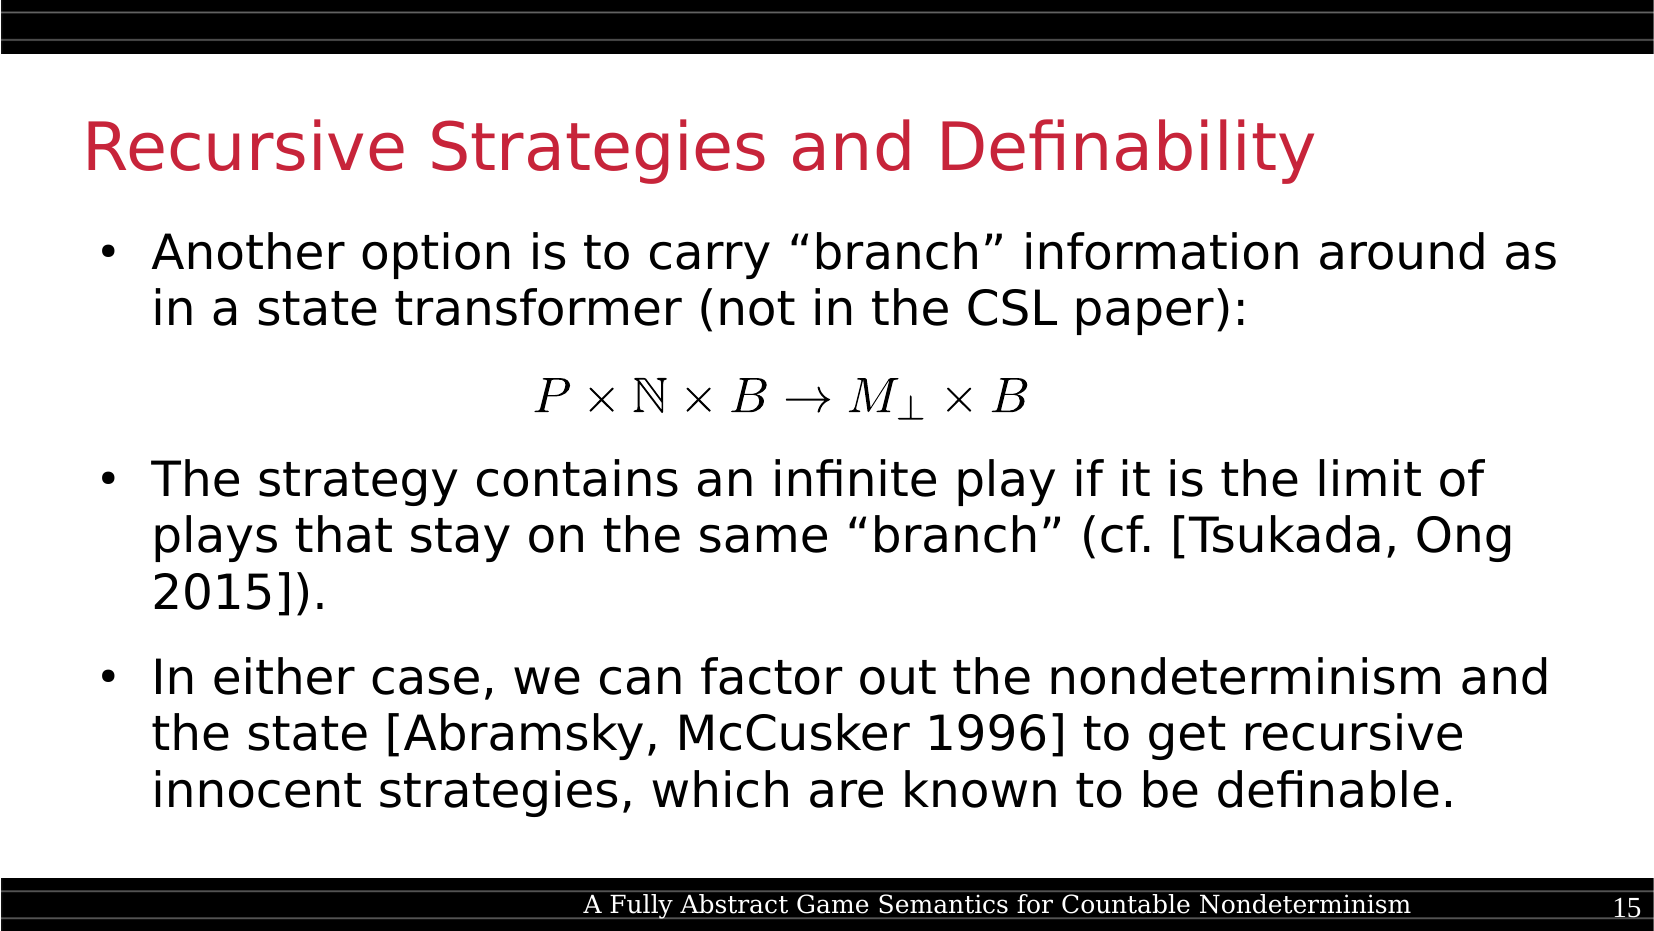

# Recursive Strategies and Definability
Another option is to carry “branch” information around as in a state transformer (not in the CSL paper):
The strategy contains an infinite play if it is the limit of plays that stay on the same “branch” (cf. [Tsukada, Ong 2015]).
In either case, we can factor out the nondeterminism and the state [Abramsky, McCusker 1996] to get recursive innocent strategies, which are known to be definable.